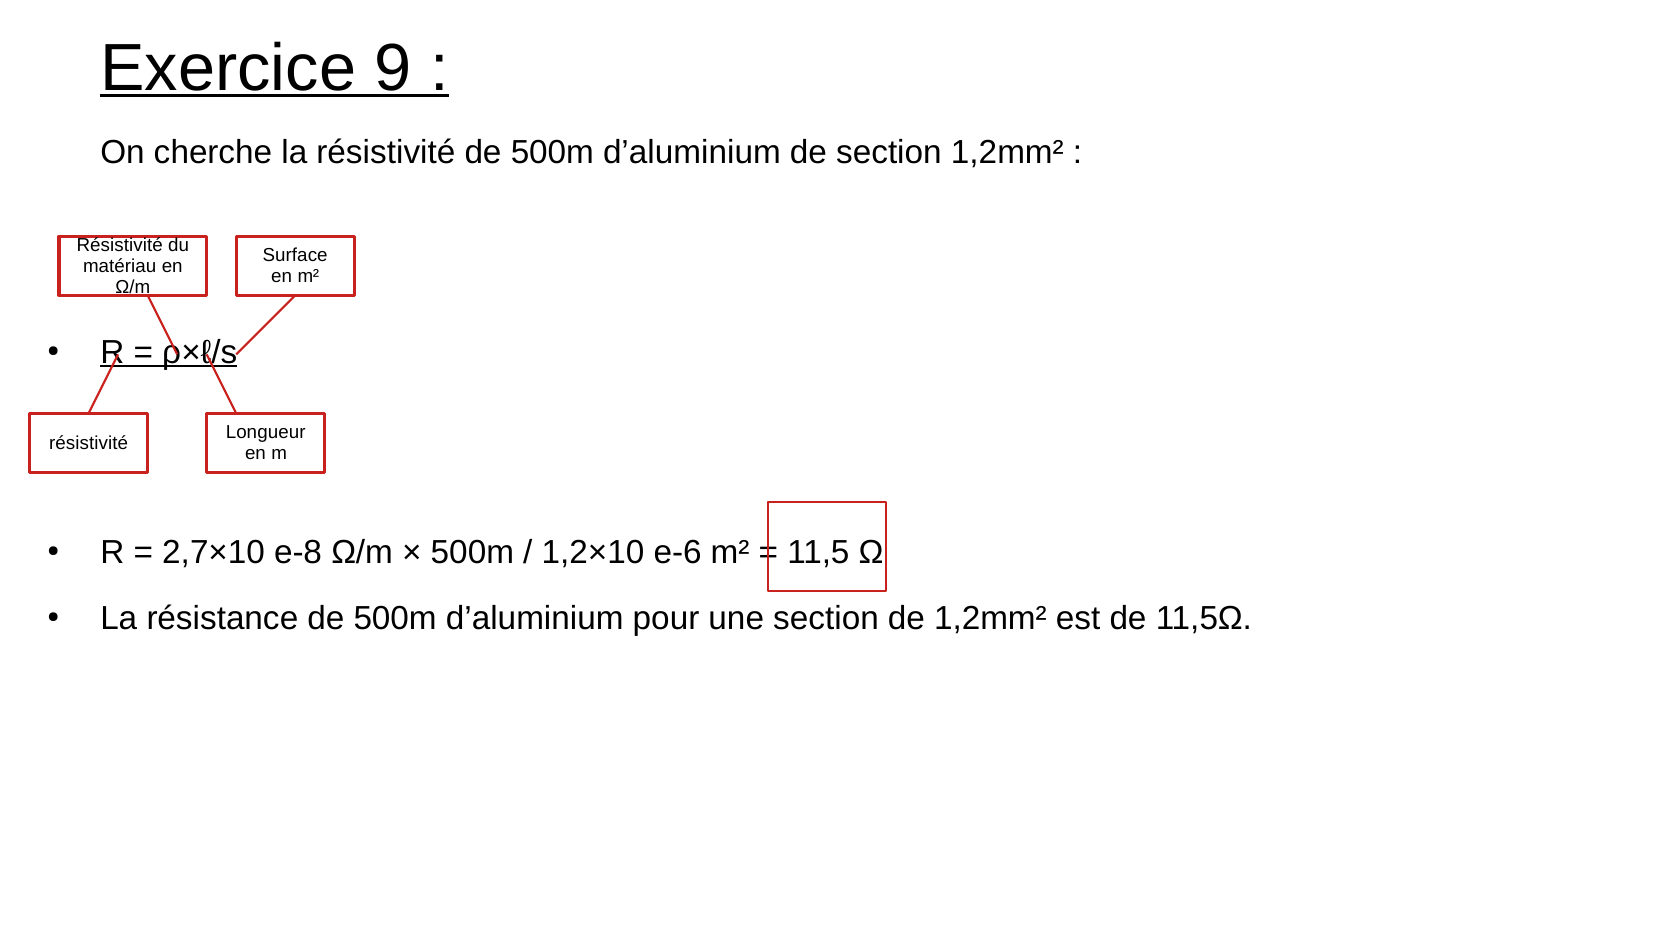

# Exercice 9 :
On cherche la résistivité de 500m d’aluminium de section 1,2mm² :
R = ρ×ℓ/s
R = 2,7×10 e-8 Ω/m × 500m / 1,2×10 e-6 m² = 11,5 Ω
La résistance de 500m d’aluminium pour une section de 1,2mm² est de 11,5Ω.
Résistivité du matériau en Ω/m
Surface en m²
résistivité
Longueur en m